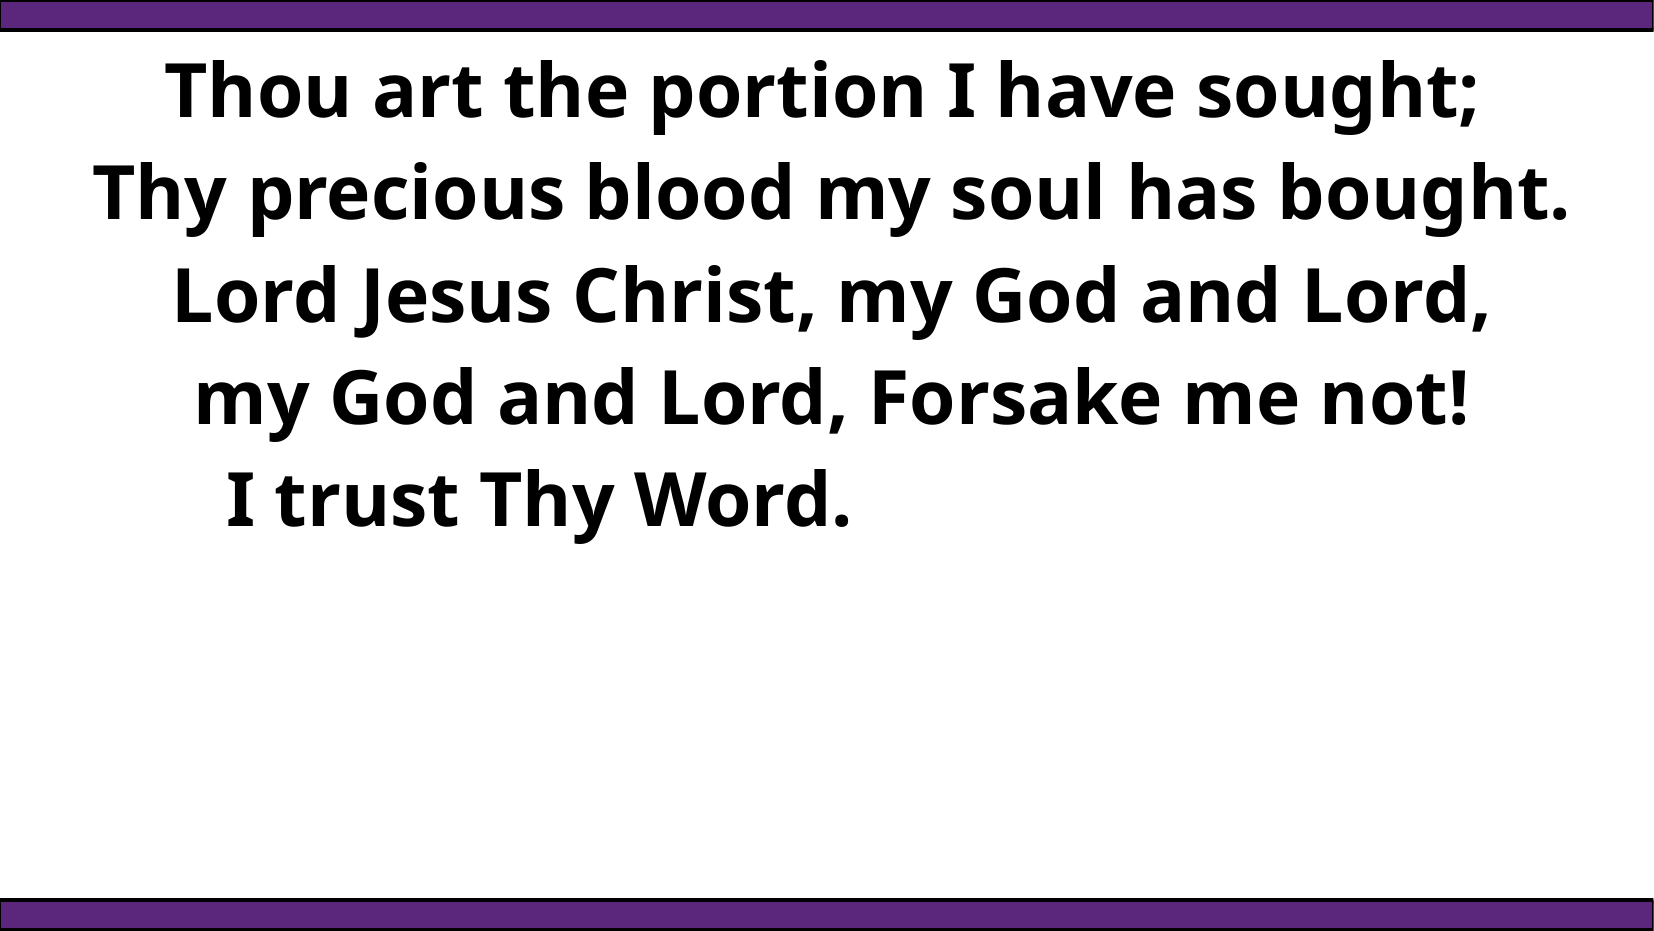

Thou art the portion I have sought;
Thy precious blood my soul has bought.
Lord Jesus Christ, my God and Lord,
my God and Lord, Forsake me not!
I trust Thy Word.